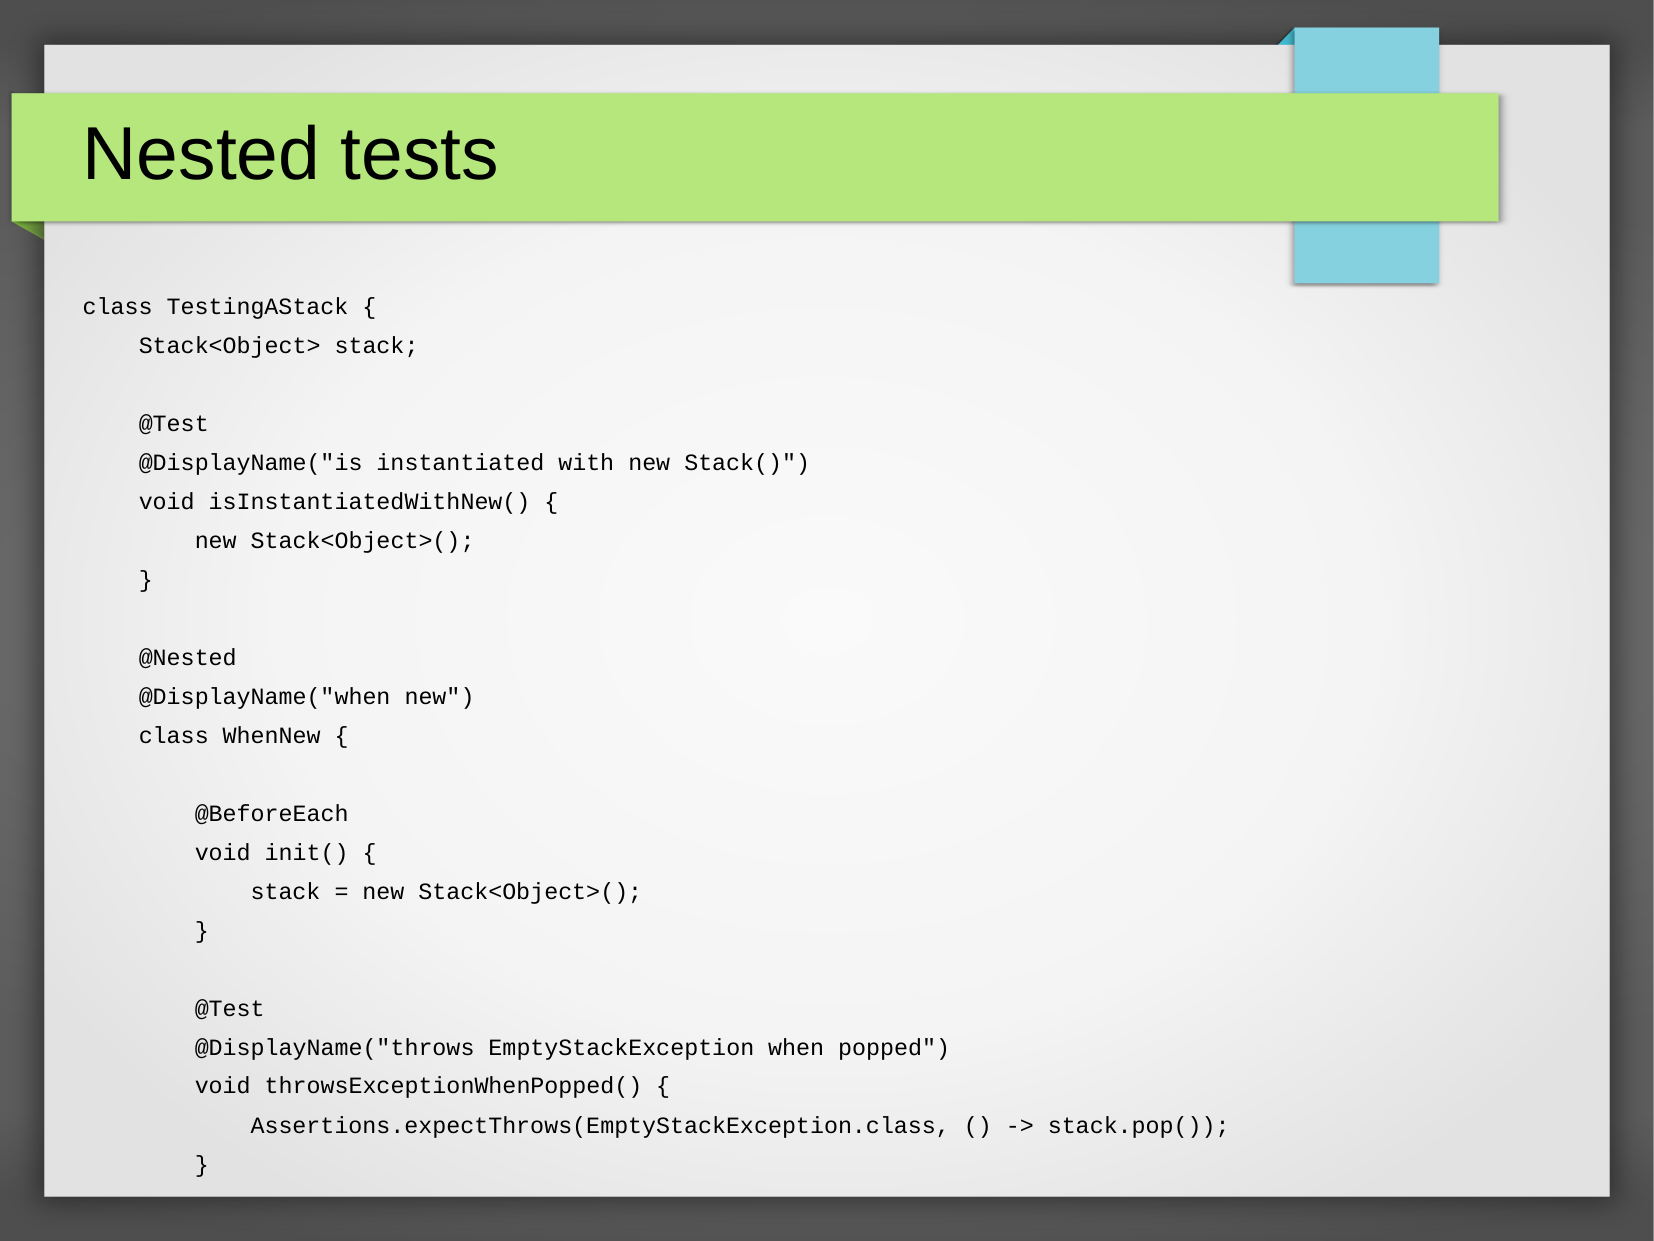

# Nested tests
class TestingAStack {
 Stack<Object> stack;
 @Test
 @DisplayName("is instantiated with new Stack()")
 void isInstantiatedWithNew() {
 new Stack<Object>();
 }
 @Nested
 @DisplayName("when new")
 class WhenNew {
 @BeforeEach
 void init() {
 stack = new Stack<Object>();
 }
 @Test
 @DisplayName("throws EmptyStackException when popped")
 void throwsExceptionWhenPopped() {
 Assertions.expectThrows(EmptyStackException.class, () -> stack.pop());
 }